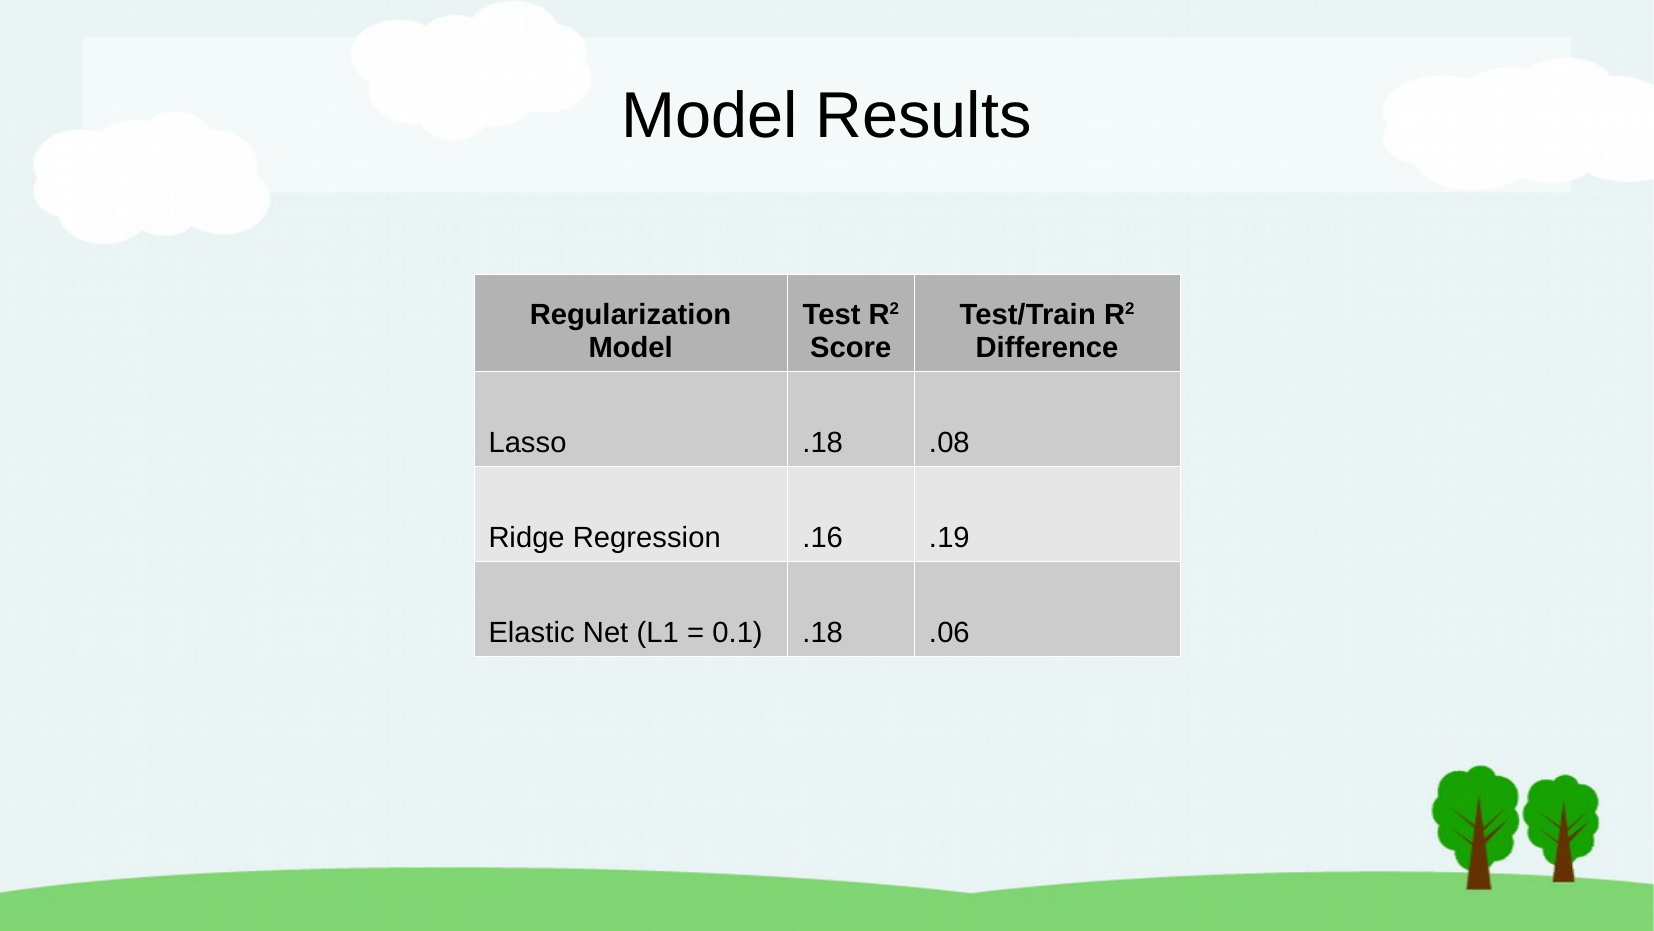

# Model Results
| Regularization Model | Test R2 Score | Test/Train R2 Difference |
| --- | --- | --- |
| Lasso | .18 | .08 |
| Ridge Regression | .16 | .19 |
| Elastic Net (L1 = 0.1) | .18 | .06 |